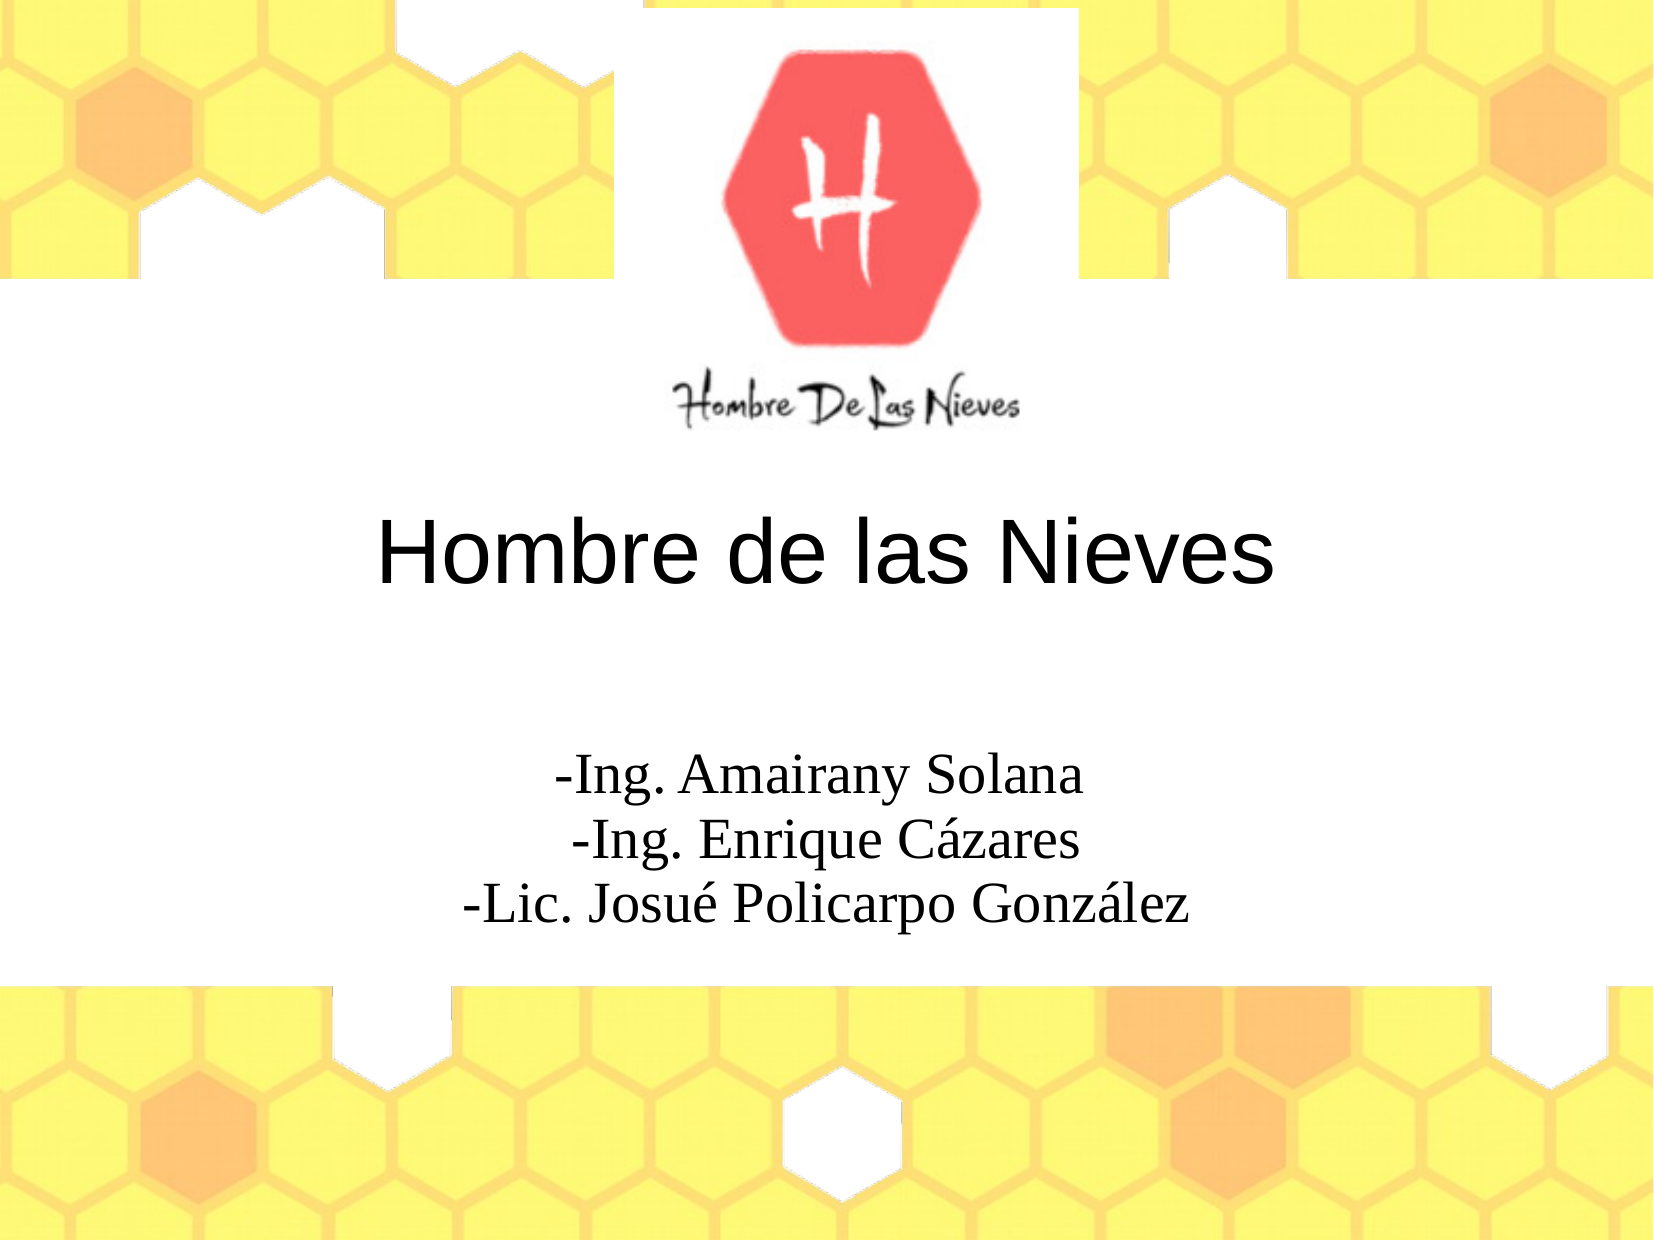

# Hombre de las Nieves
-Ing. Amairany Solana
-Ing. Enrique Cázares
-Lic. Josué Policarpo González